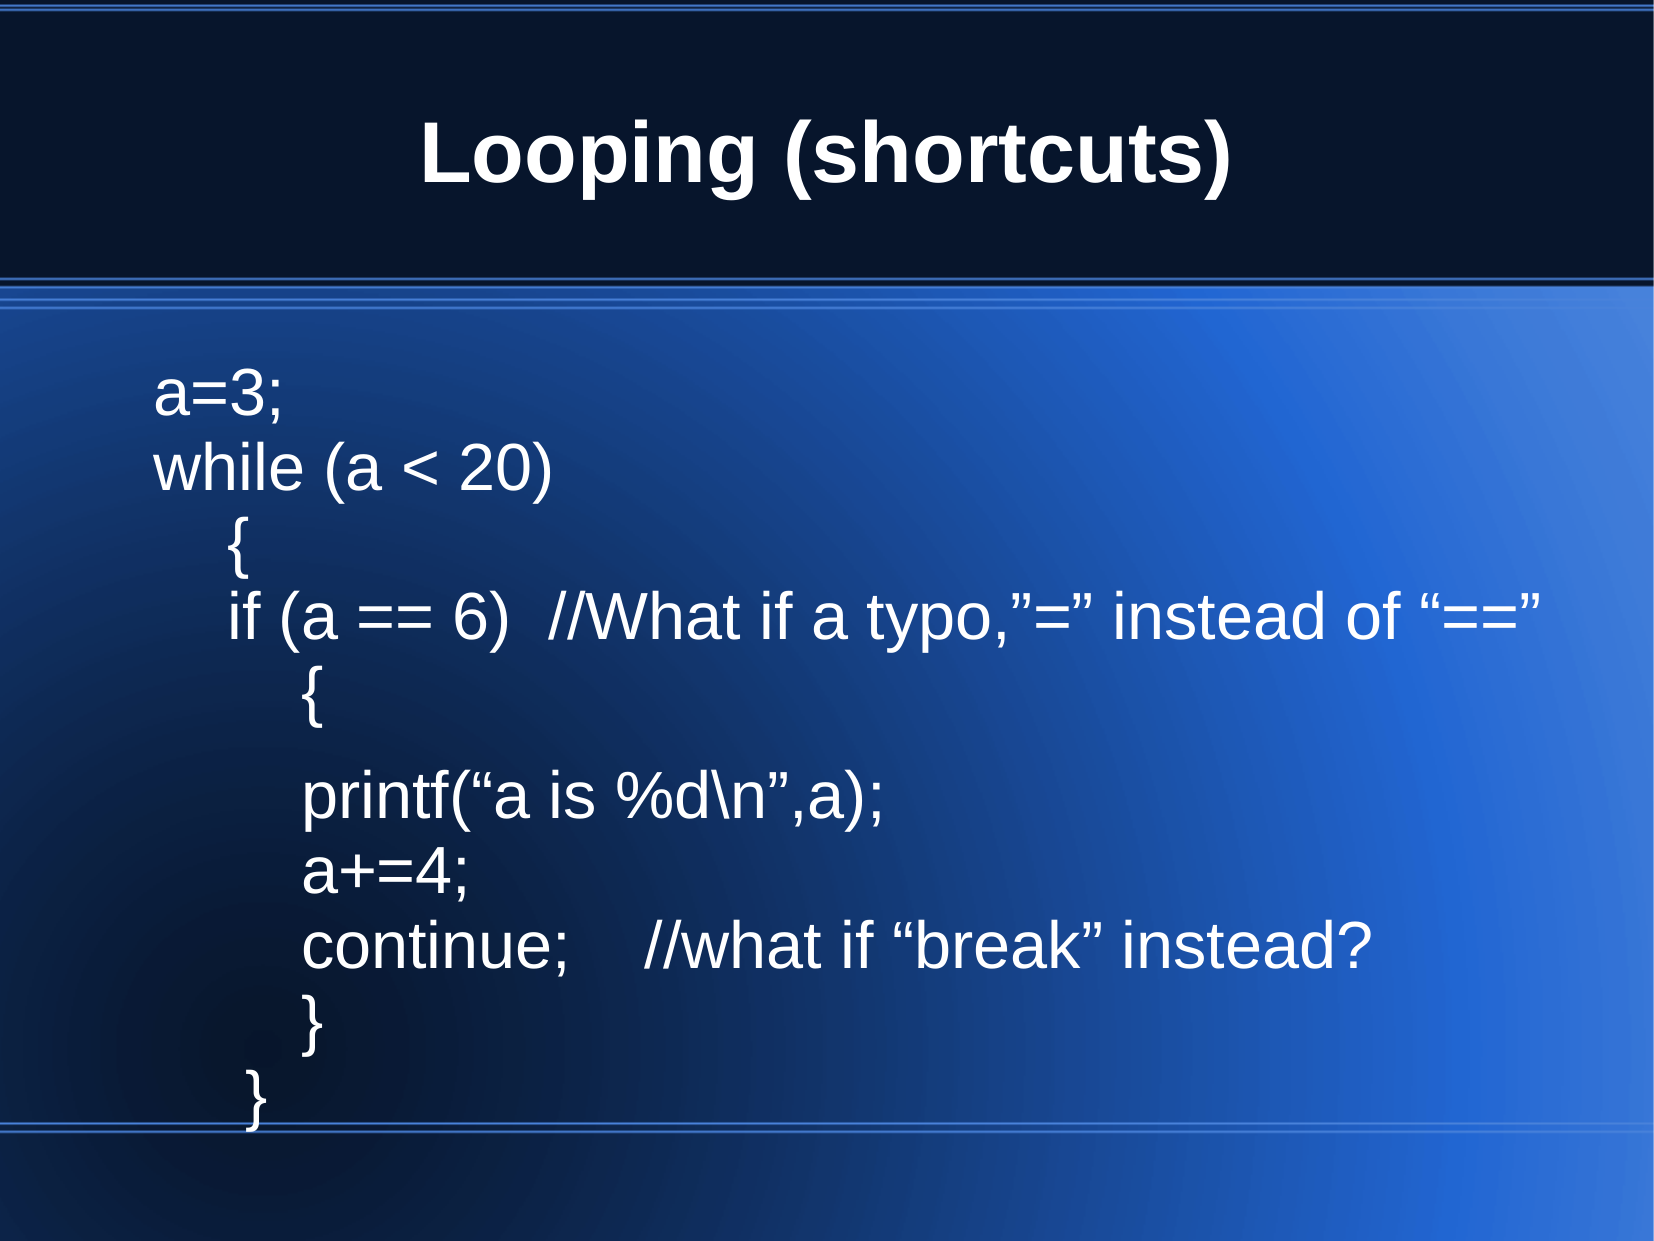

# Looping (shortcuts)
a=3;
while (a < 20)
 {
 if (a == 6) //What if a typo,”=” instead of “==”
 {
 printf(“a is %d\n”,a);
 a+=4;
 continue; //what if “break” instead?
 }
 }